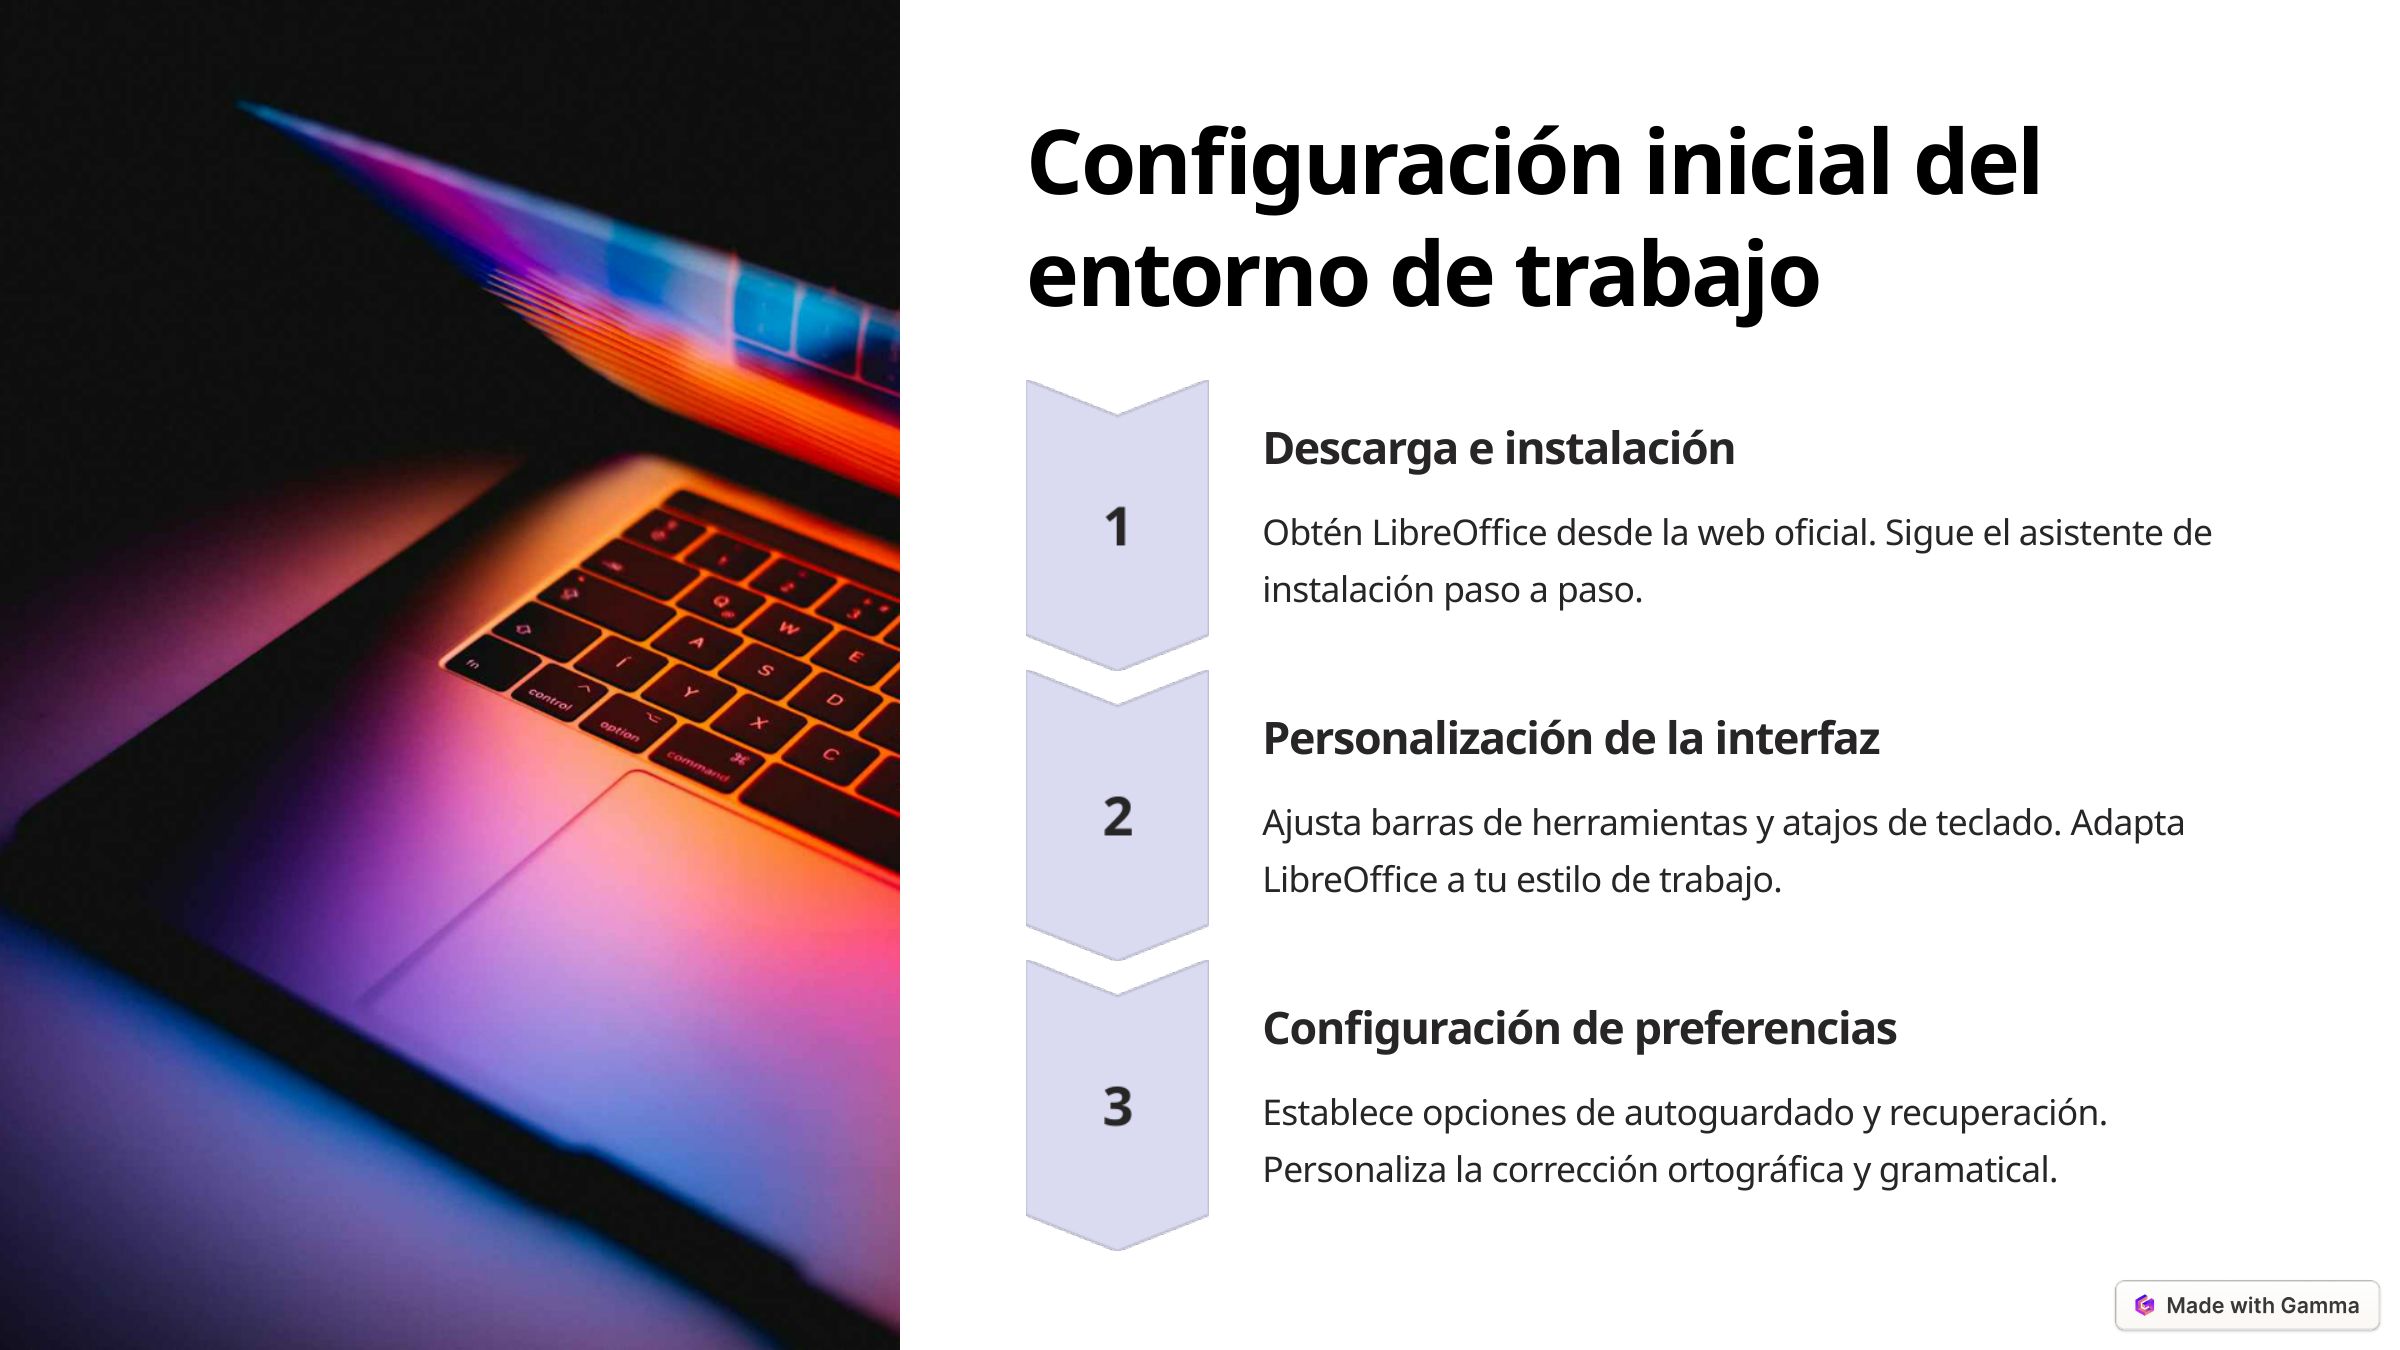

Configuración inicial del entorno de trabajo
Descarga e instalación
Obtén LibreOffice desde la web oficial. Sigue el asistente de instalación paso a paso.
Personalización de la interfaz
Ajusta barras de herramientas y atajos de teclado. Adapta LibreOffice a tu estilo de trabajo.
Configuración de preferencias
Establece opciones de autoguardado y recuperación. Personaliza la corrección ortográfica y gramatical.